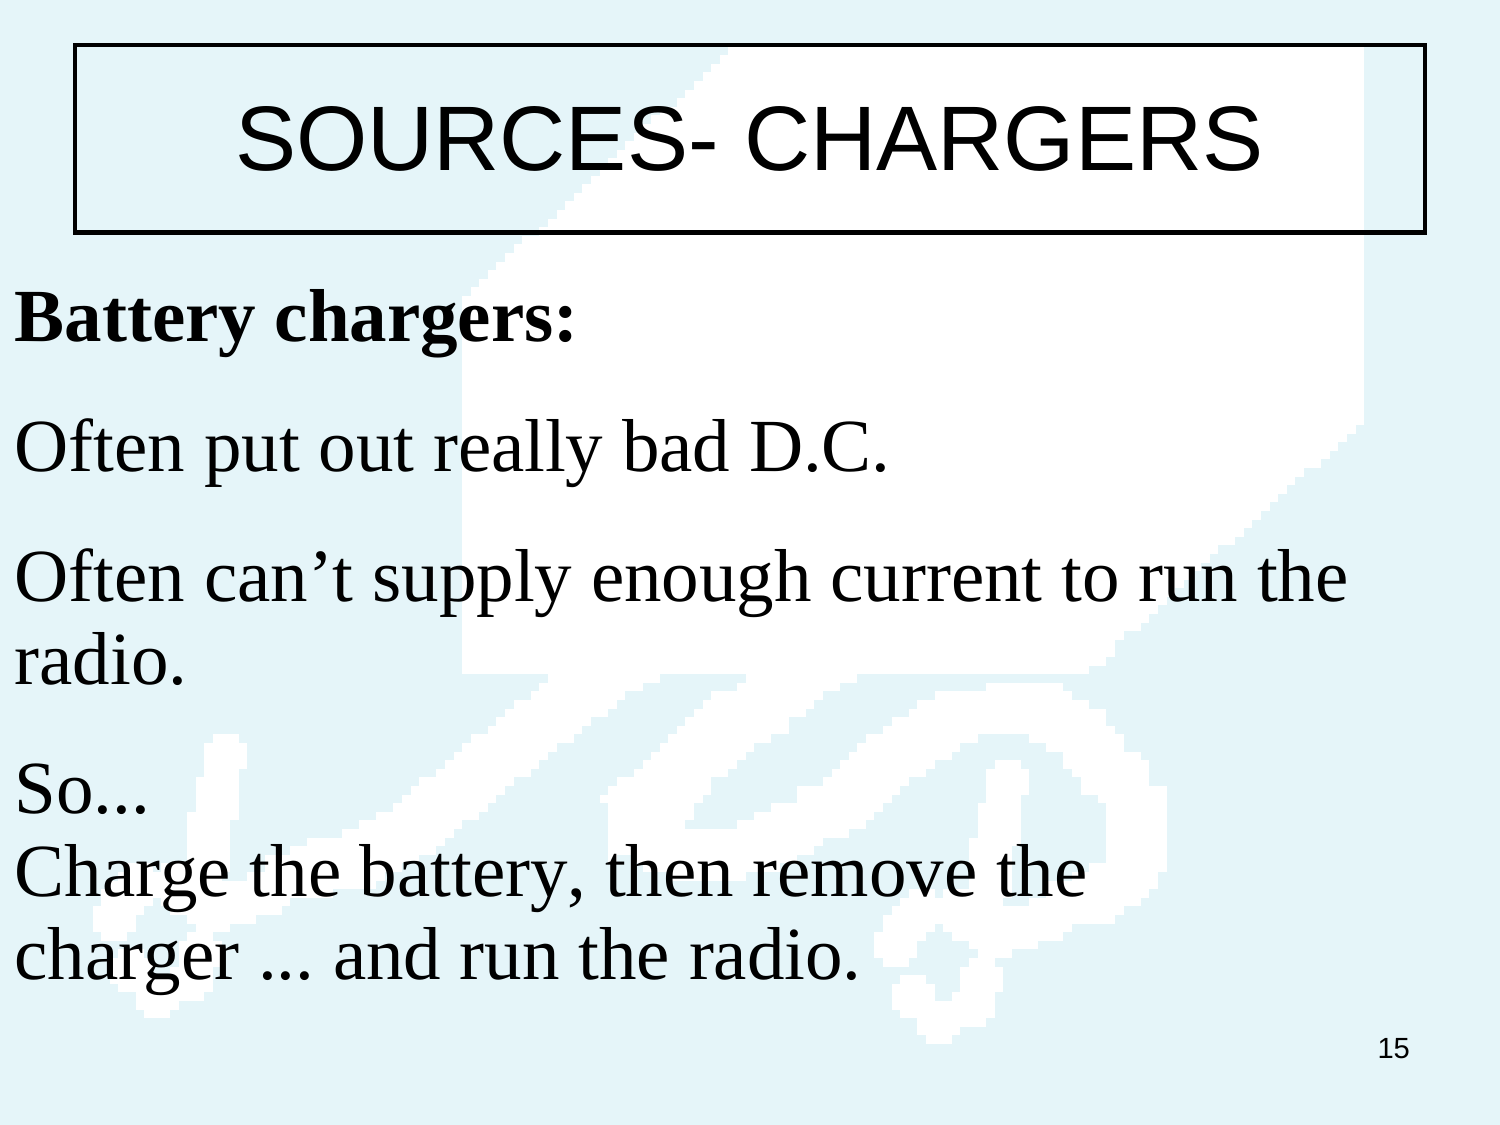

# SOURCES- CHARGERS
Battery chargers:
Often put out really bad D.C.
Often can’t supply enough current to run the radio.
So...
Charge the battery, then remove the charger ... and run the radio.
15